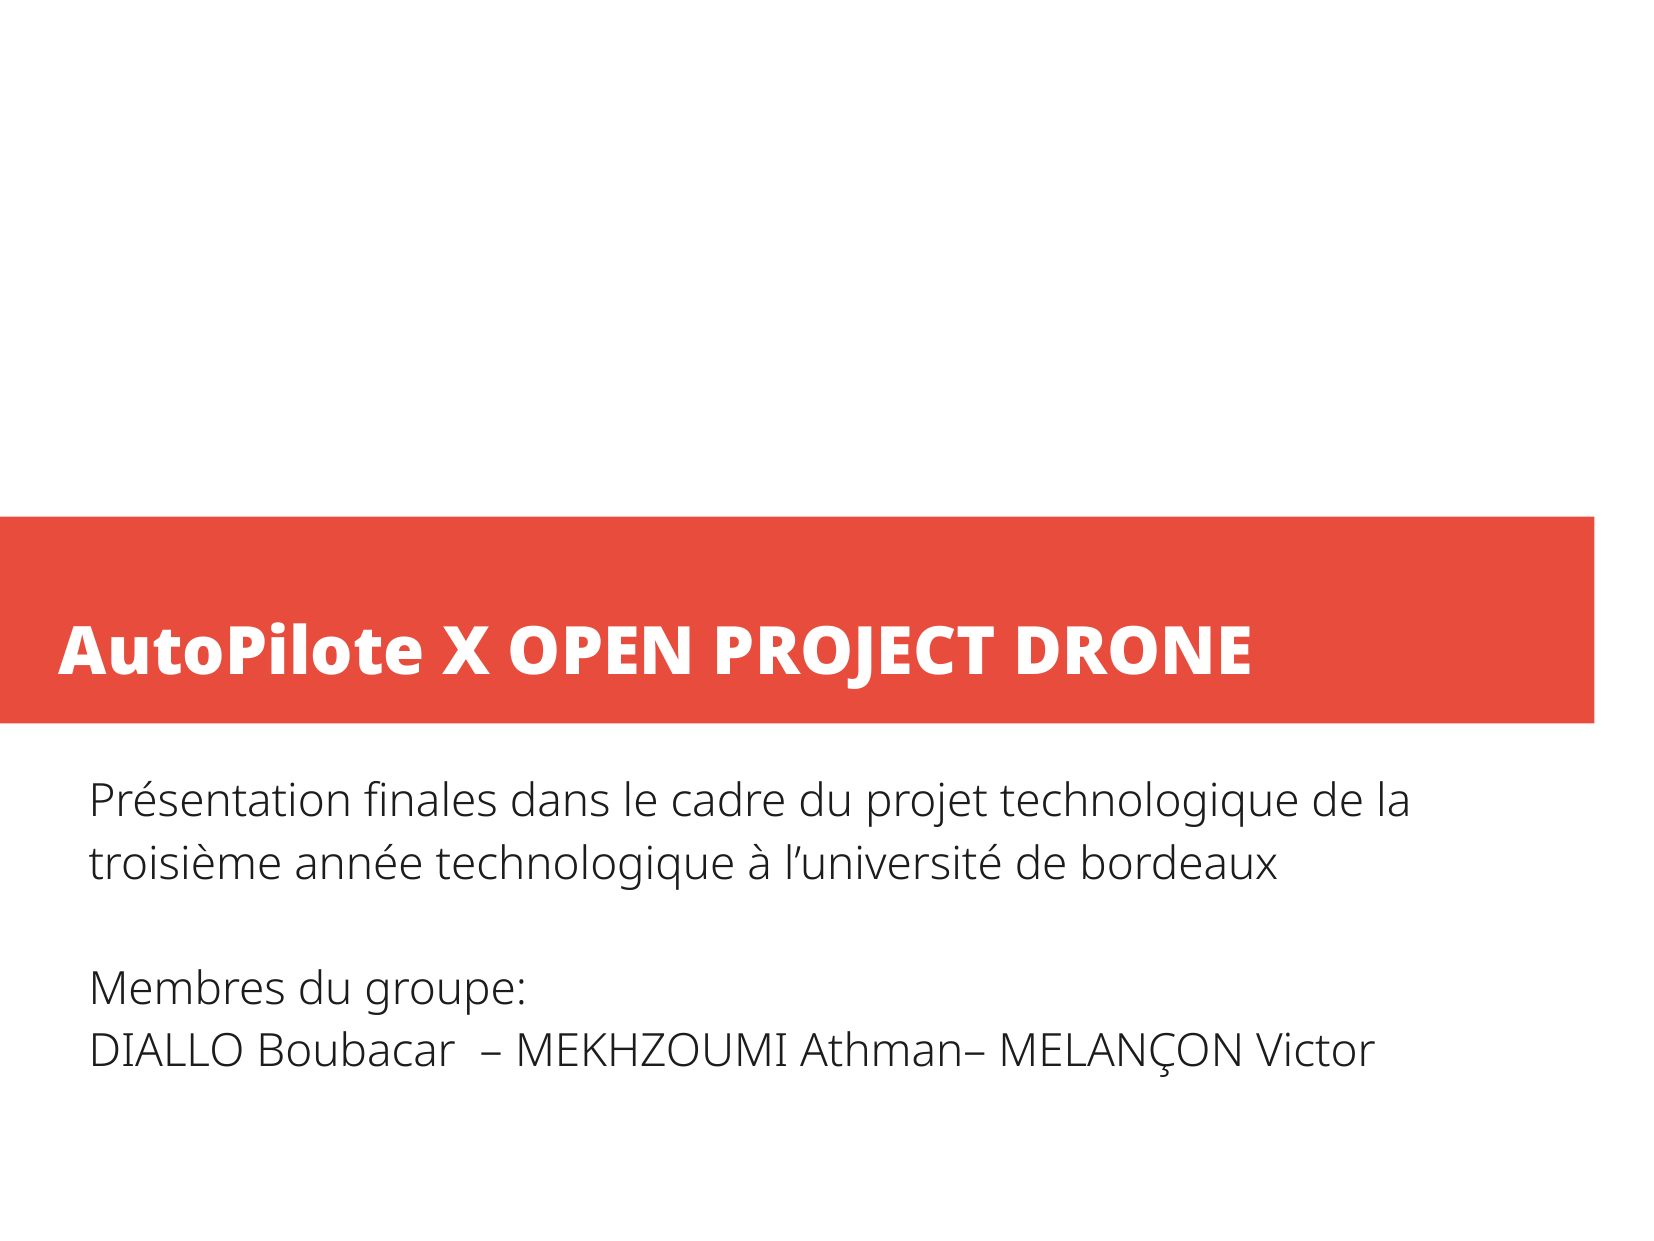

# AutoPilote X OPEN PROJECT DRONE
Présentation finales dans le cadre du projet technologique de la troisième année technologique à l’université de bordeaux
Membres du groupe:
DIALLO Boubacar – MEKHZOUMI Athman– MELANÇON Victor